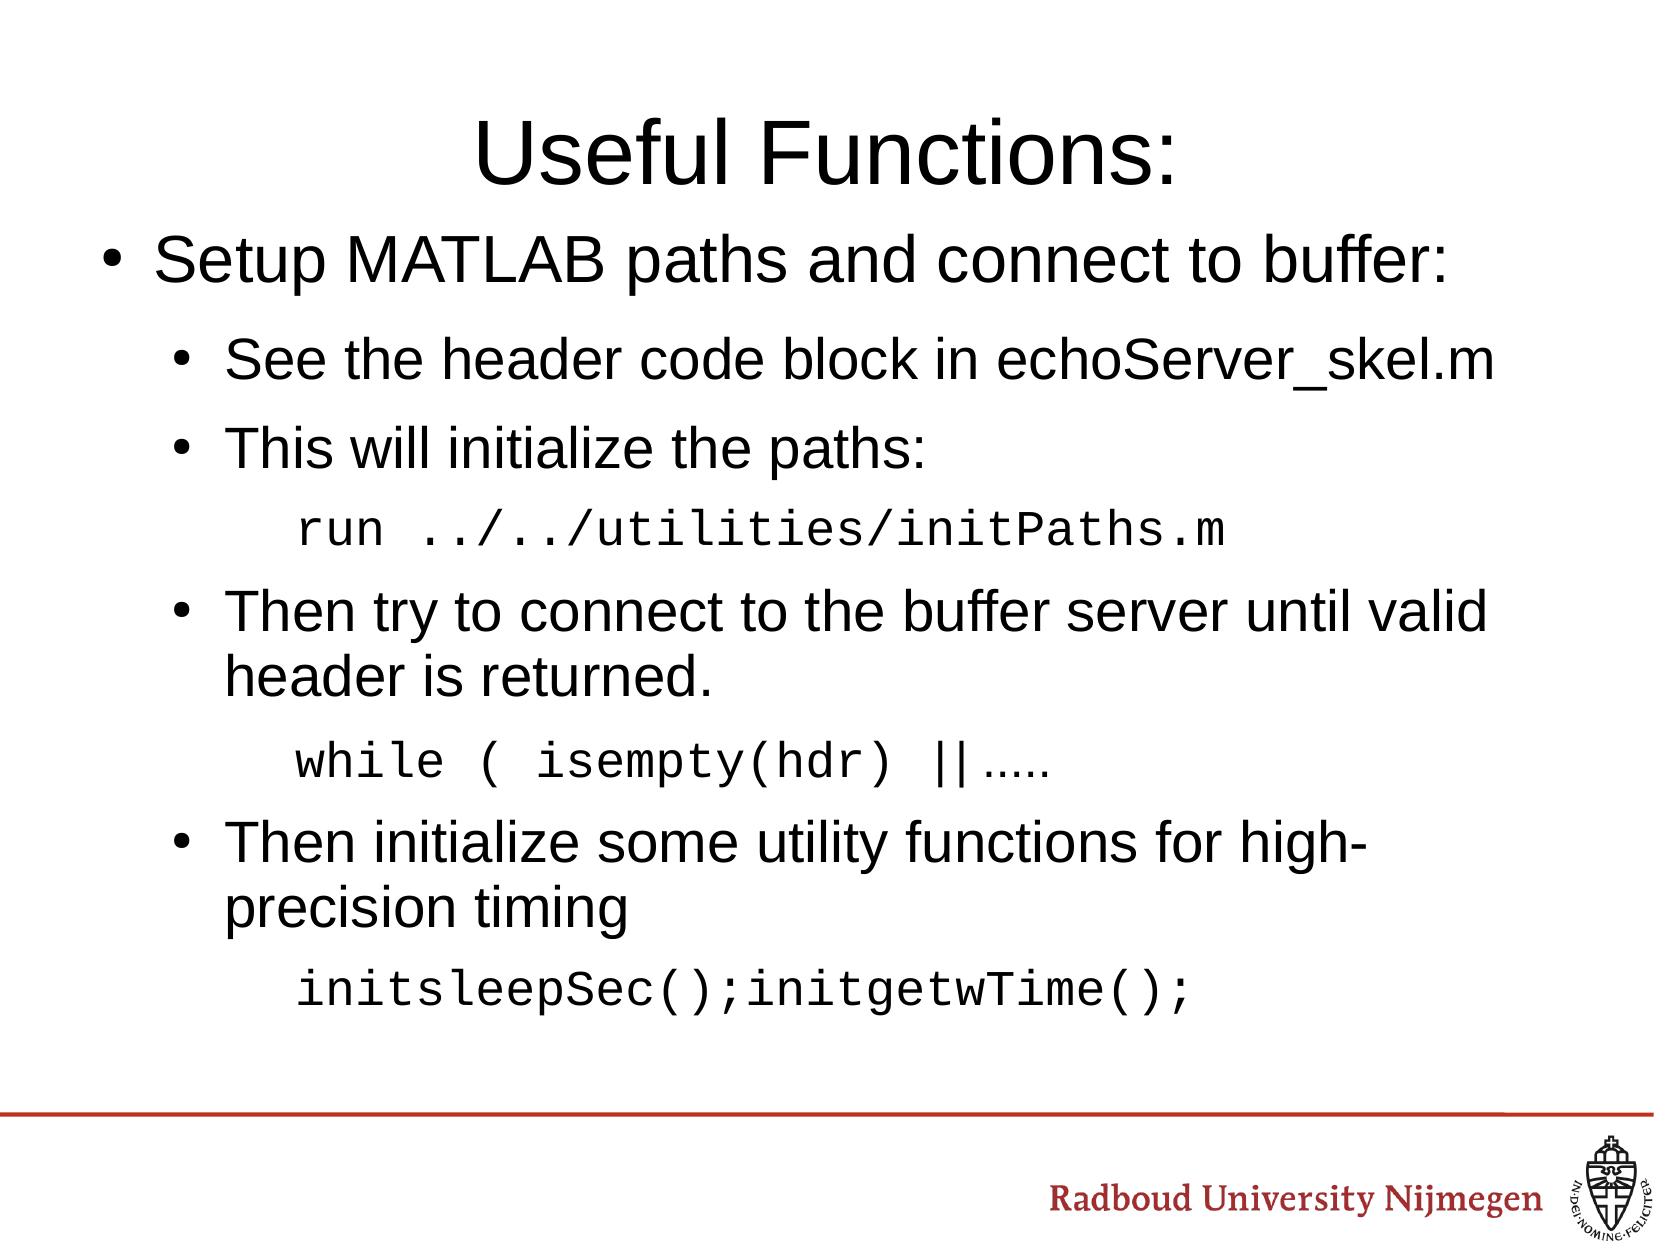

# Useful Functions:
Setup MATLAB paths and connect to buffer:
See the header code block in echoServer_skel.m
This will initialize the paths:
run ../../utilities/initPaths.m
Then try to connect to the buffer server until valid header is returned.
while ( isempty(hdr) || .....
Then initialize some utility functions for high-precision timing
initsleepSec();initgetwTime();